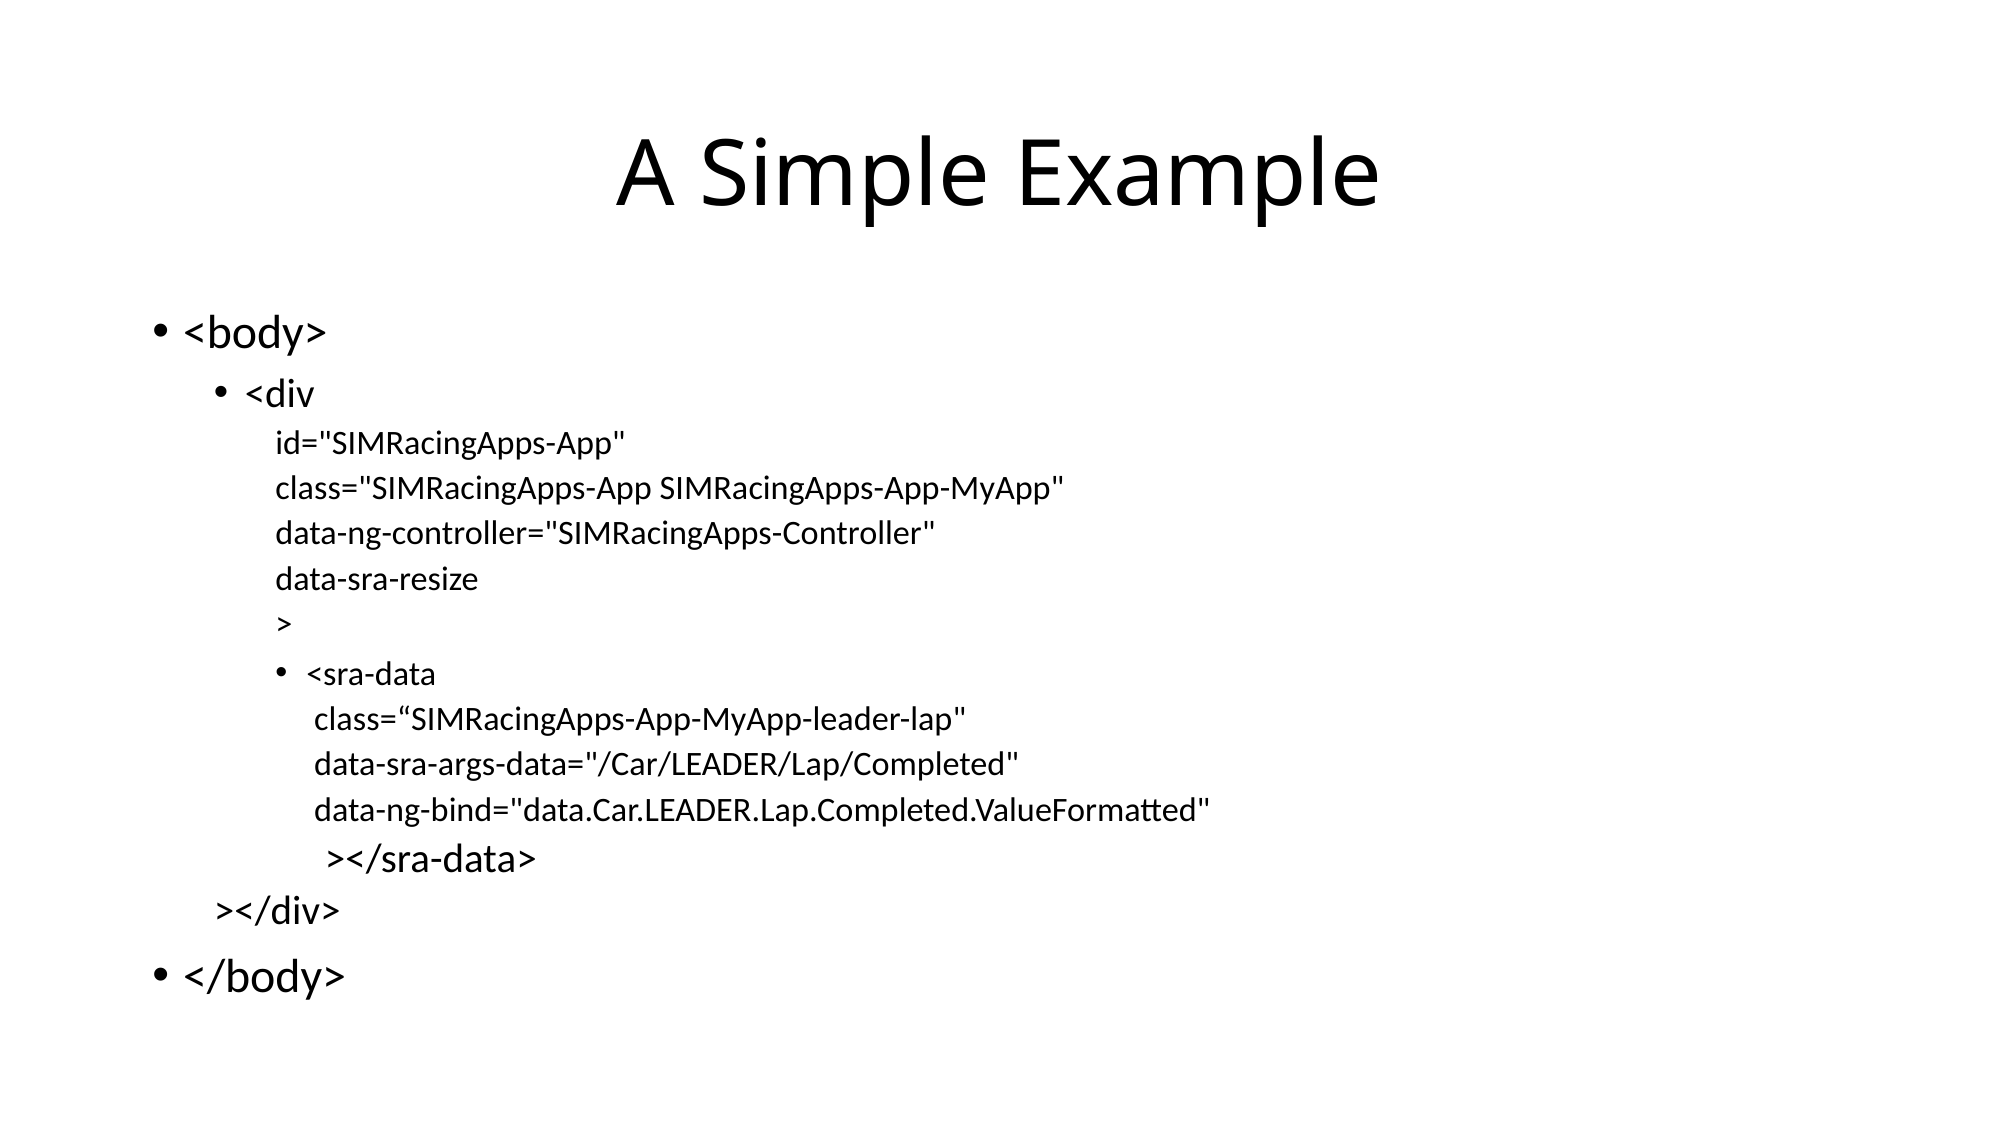

# A Simple Example
<body>
<div
id="SIMRacingApps-App"
class="SIMRacingApps-App SIMRacingApps-App-MyApp"
data-ng-controller="SIMRacingApps-Controller"
data-sra-resize
>
<sra-data
 class=“SIMRacingApps-App-MyApp-leader-lap"
 data-sra-args-data="/Car/LEADER/Lap/Completed"
 data-ng-bind="data.Car.LEADER.Lap.Completed.ValueFormatted"
 ></sra-data>
></div>
</body>